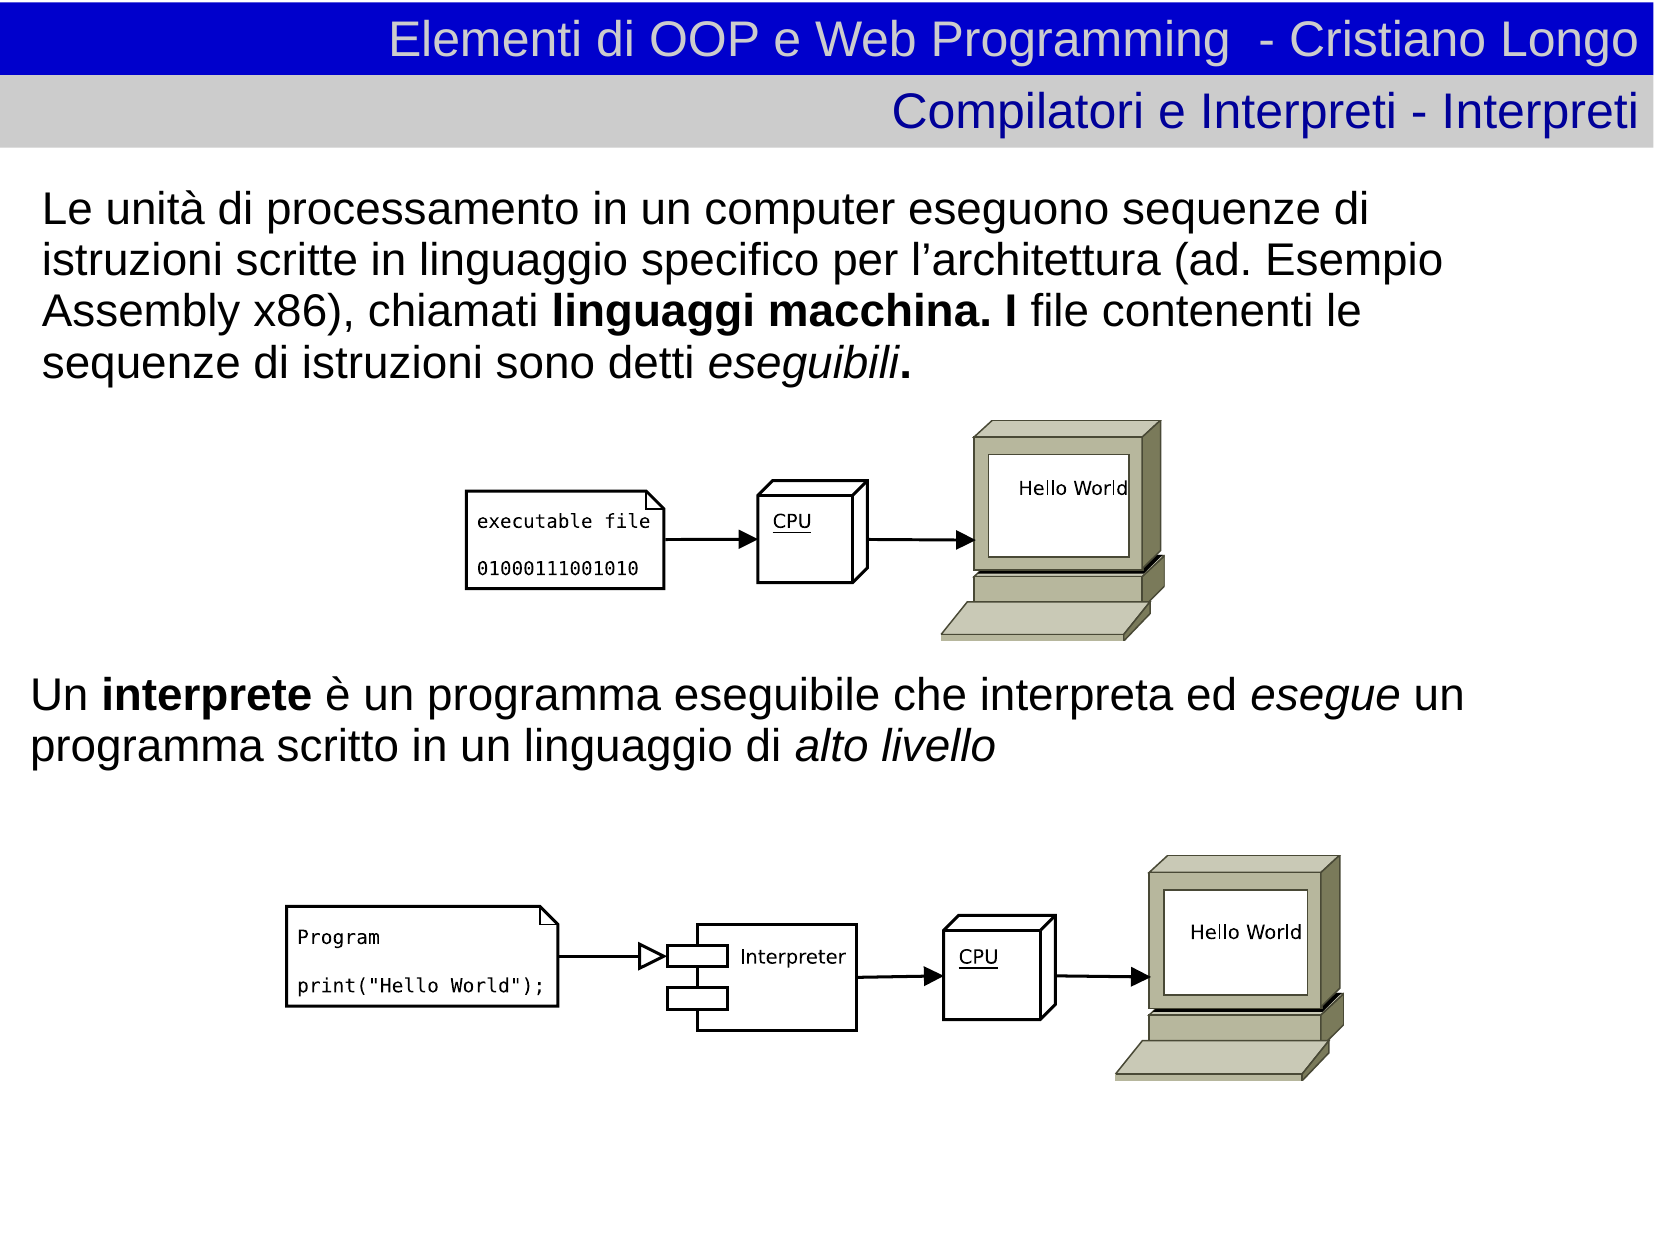

# Elementi di OOP e Web Programming - Cristiano Longo
Compilatori e Interpreti - Interpreti
Le unità di processamento in un computer eseguono sequenze di istruzioni scritte in linguaggio specifico per l’architettura (ad. Esempio Assembly x86), chiamati linguaggi macchina. I file contenenti le sequenze di istruzioni sono detti eseguibili.
Un interprete è un programma eseguibile che interpreta ed esegue un programma scritto in un linguaggio di alto livello